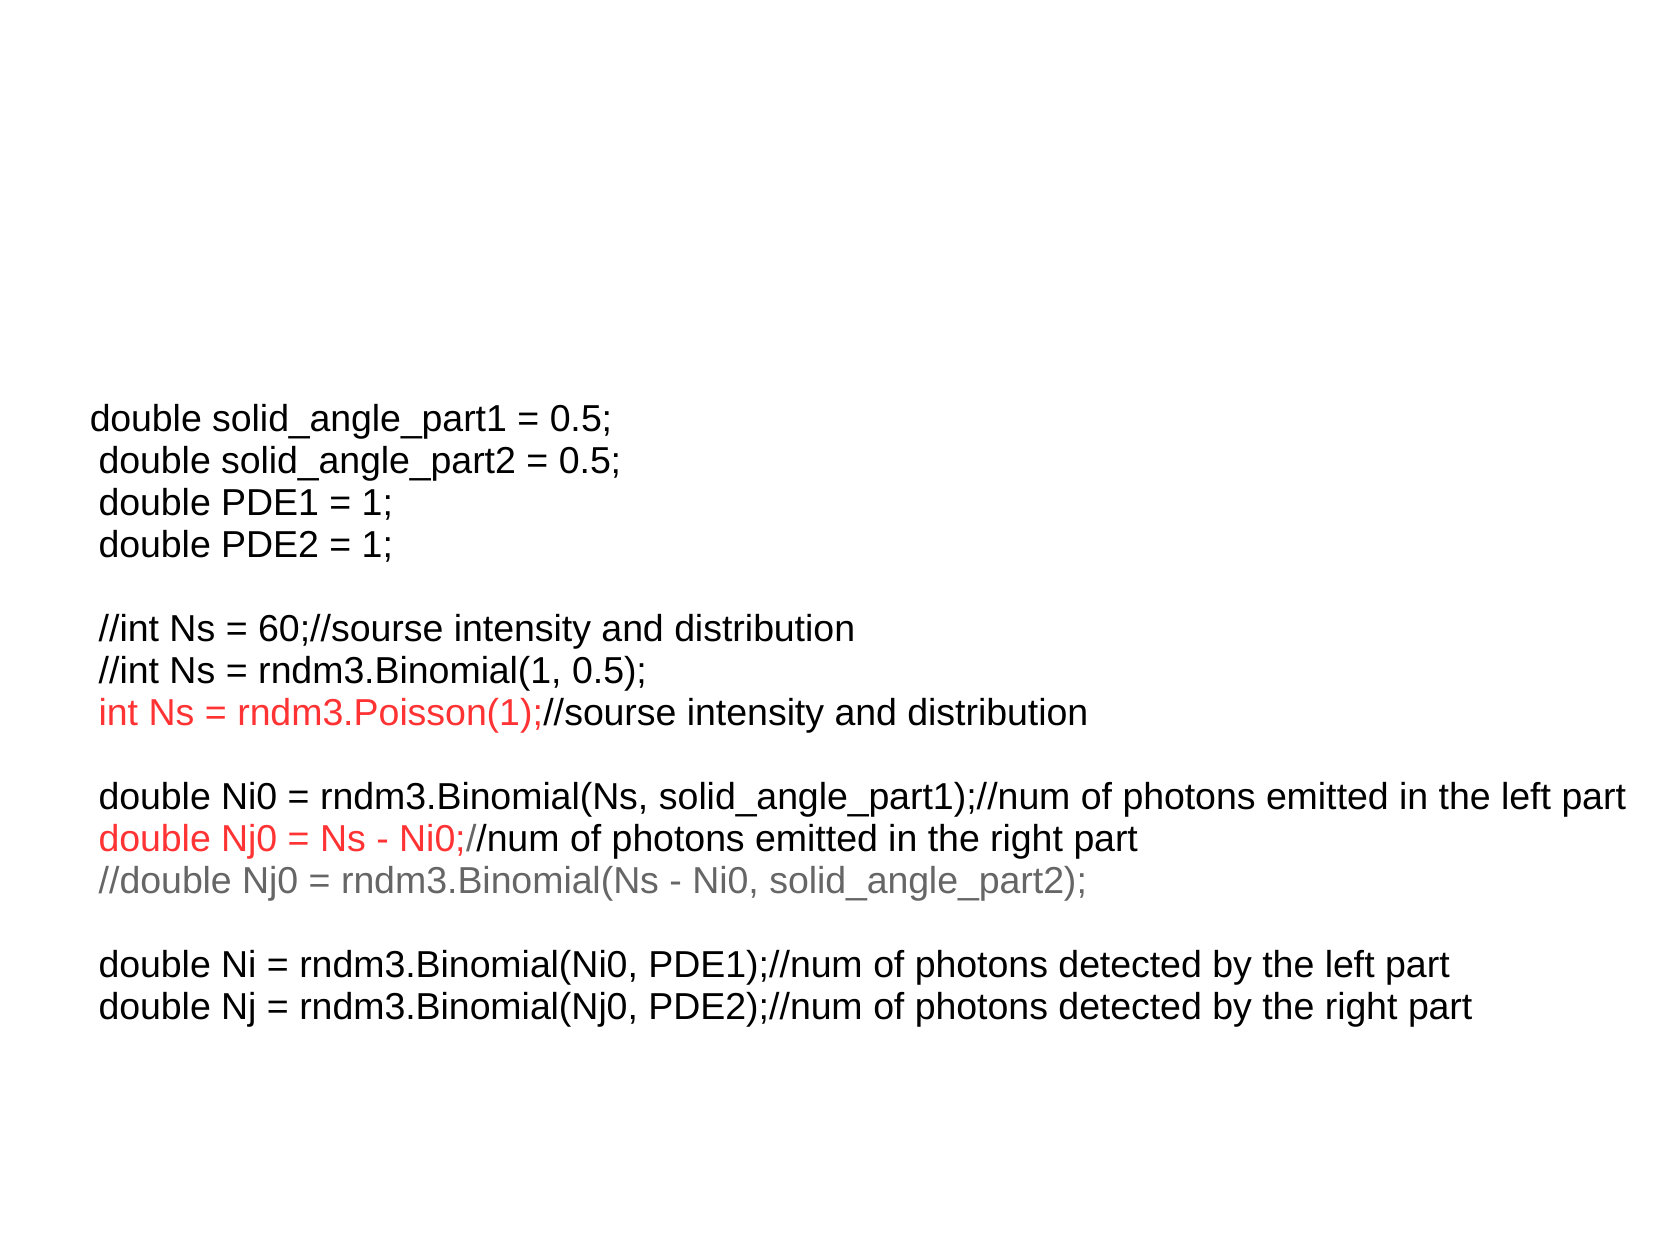

double solid_angle_part1 = 0.5;
 double solid_angle_part2 = 0.5;
 double PDE1 = 1;
 double PDE2 = 1;
 //int Ns = 60;//sourse intensity and distribution
 //int Ns = rndm3.Binomial(1, 0.5);
 int Ns = rndm3.Poisson(1);//sourse intensity and distribution
 double Ni0 = rndm3.Binomial(Ns, solid_angle_part1);//num of photons emitted in the left part
 double Nj0 = Ns - Ni0;//num of photons emitted in the right part
 //double Nj0 = rndm3.Binomial(Ns - Ni0, solid_angle_part2);
 double Ni = rndm3.Binomial(Ni0, PDE1);//num of photons detected by the left part
 double Nj = rndm3.Binomial(Nj0, PDE2);//num of photons detected by the right part